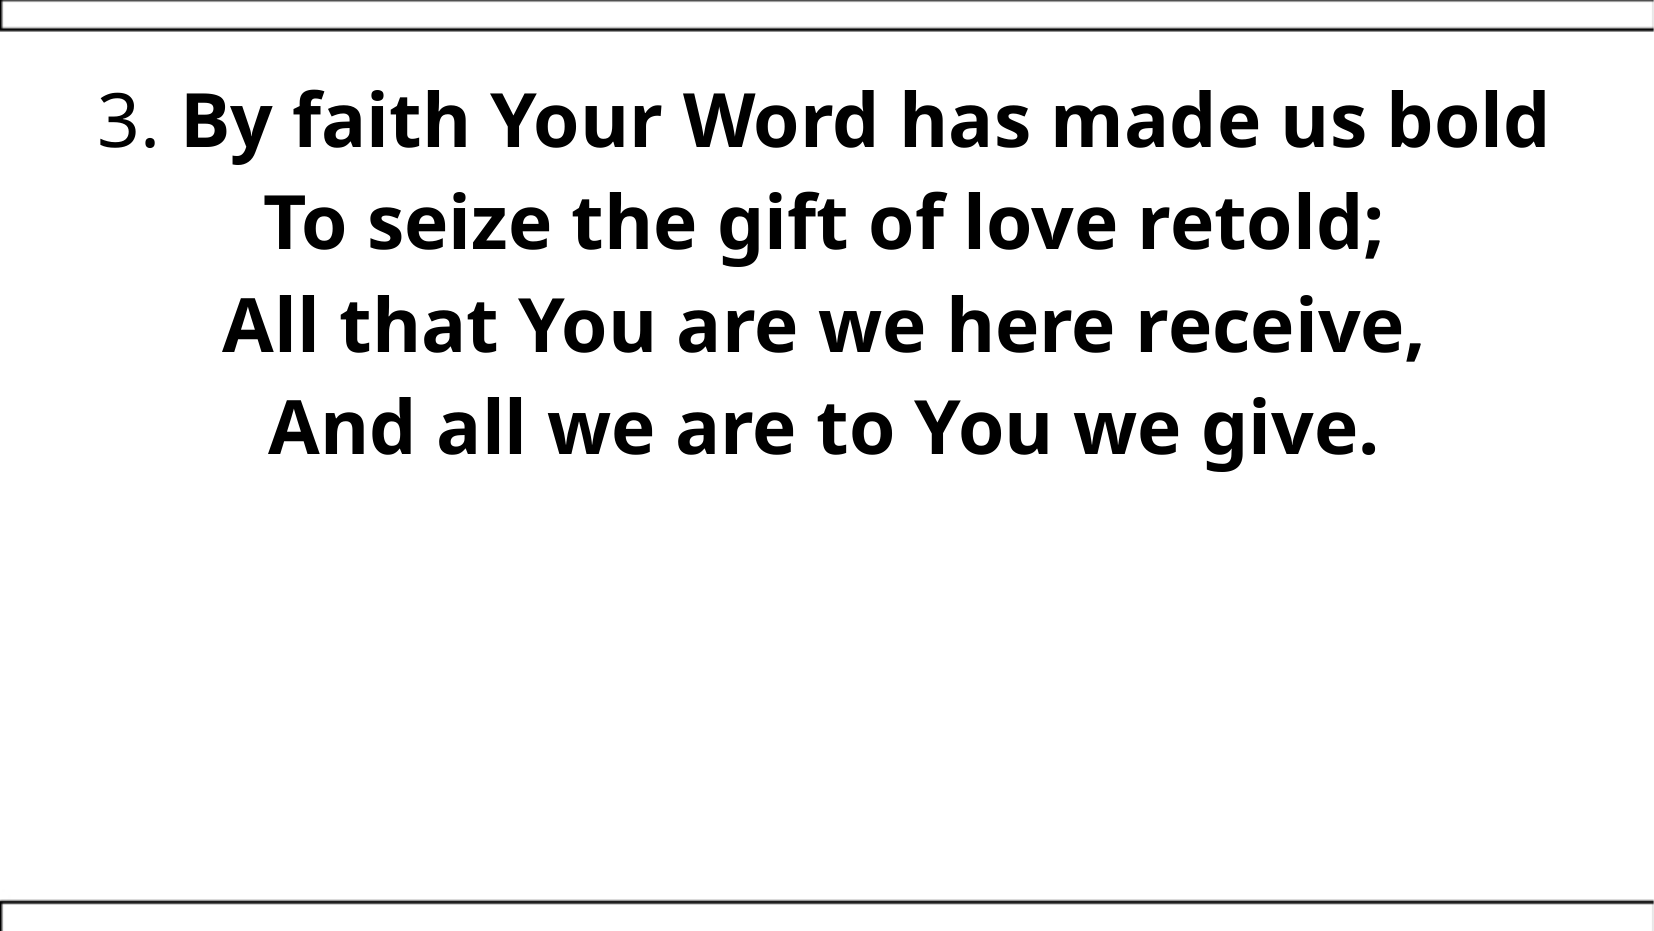

3. By faith Your Word has made us bold
To seize the gift of love retold;
All that You are we here receive,
And all we are to You we give.